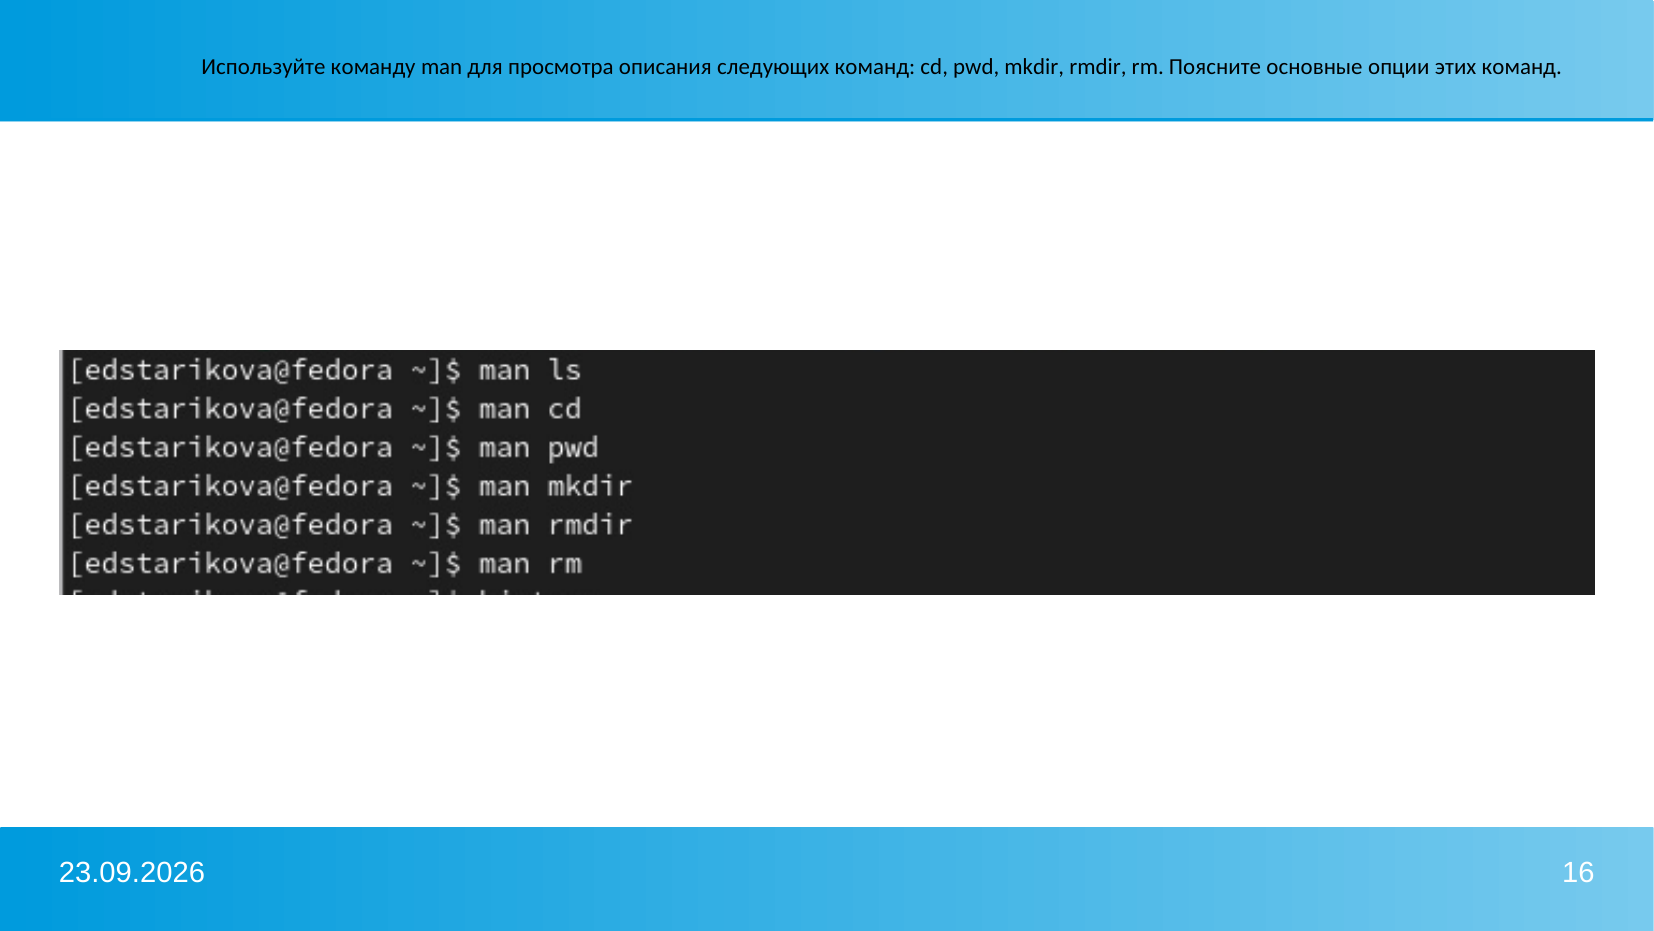

# Используйте команду man для просмотра описания следующих команд: cd, pwd, mkdir, rmdir, rm. Поясните основные опции этих команд.
16